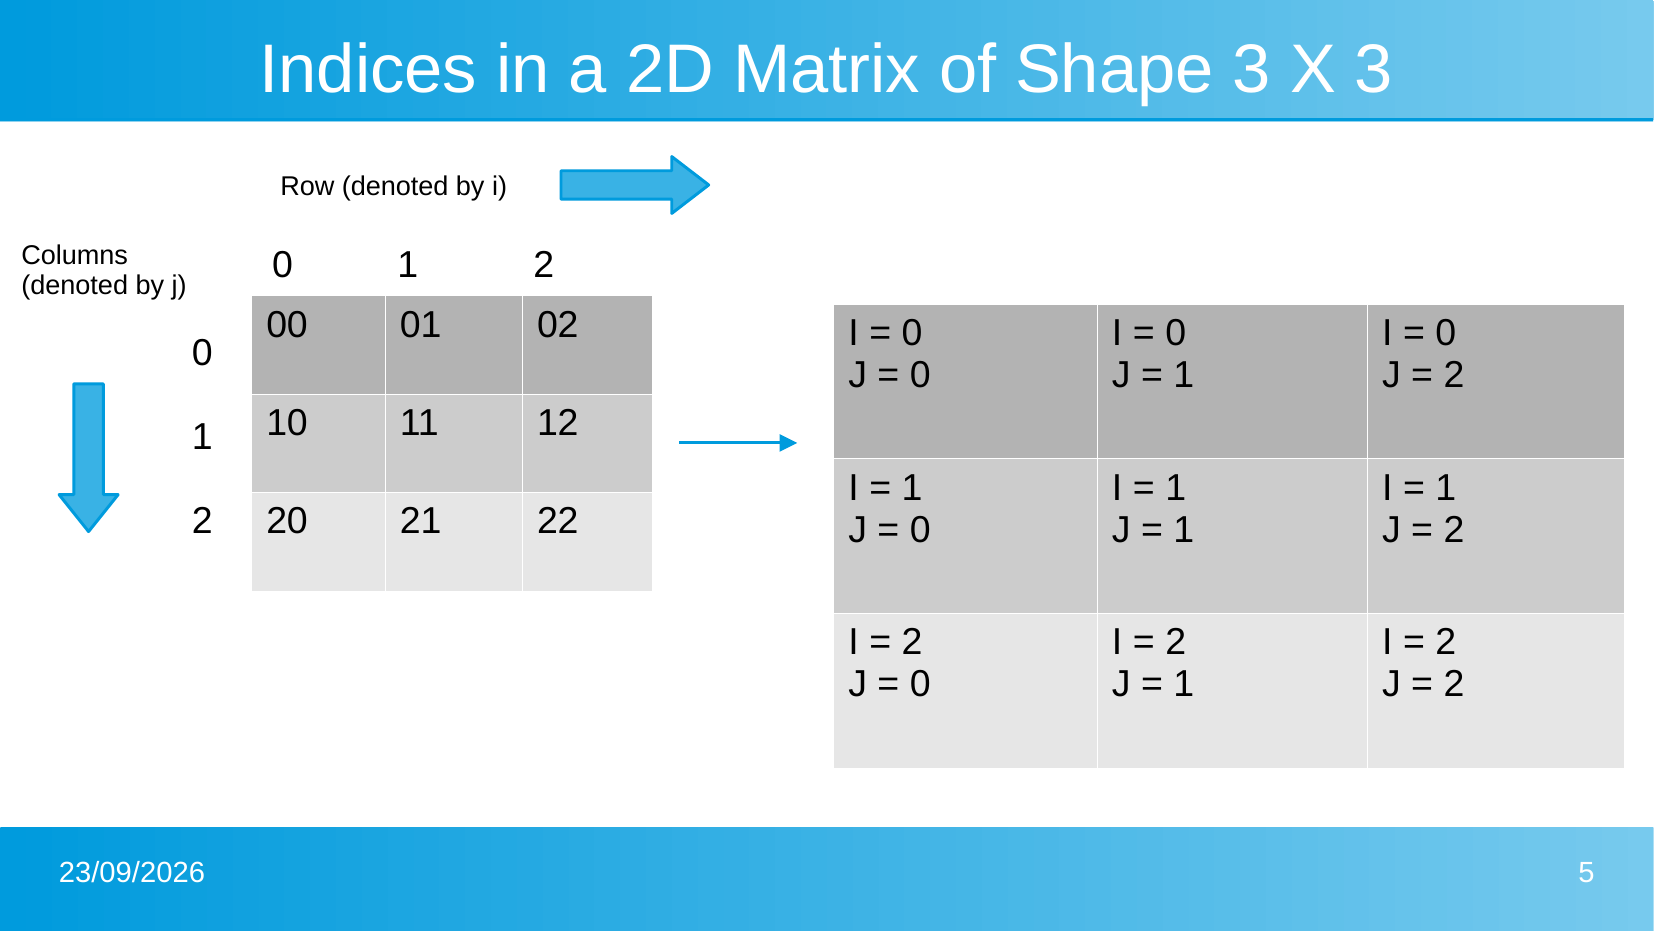

# Indices in a 2D Matrix of Shape 3 X 3
Row (denoted by i)
Columns
(denoted by j)
 0 1 2
| 00 | 01 | 02 |
| --- | --- | --- |
| 10 | 11 | 12 |
| 20 | 21 | 22 |
| I = 0 J = 0 | I = 0 J = 1 | I = 0 J = 2 |
| --- | --- | --- |
| I = 1 J = 0 | I = 1 J = 1 | I = 1 J = 2 |
| I = 2 J = 0 | I = 2 J = 1 | I = 2 J = 2 |
0
1
2
5